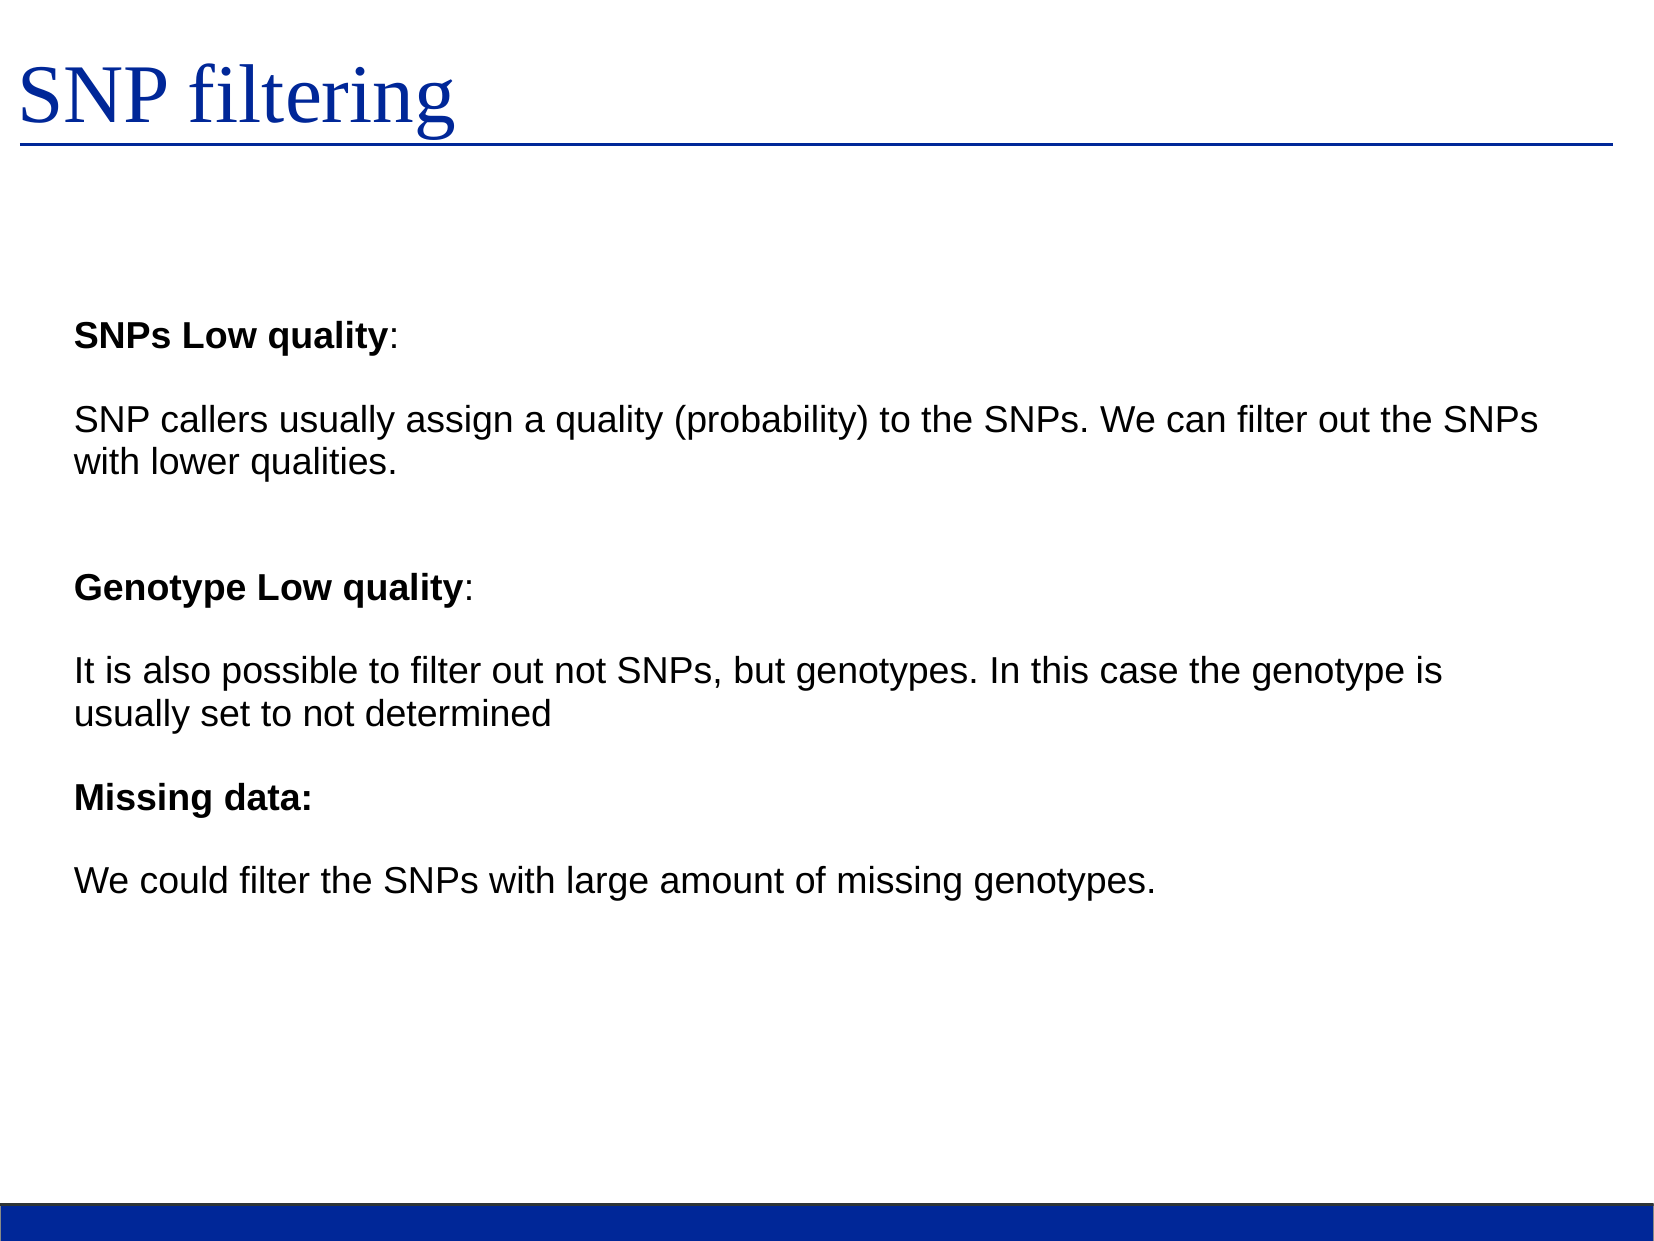

# SNP filtering
SNPs Low quality:
SNP callers usually assign a quality (probability) to the SNPs. We can filter out the SNPs with lower qualities.
Genotype Low quality:
It is also possible to filter out not SNPs, but genotypes. In this case the genotype is usually set to not determined
Missing data:
We could filter the SNPs with large amount of missing genotypes.